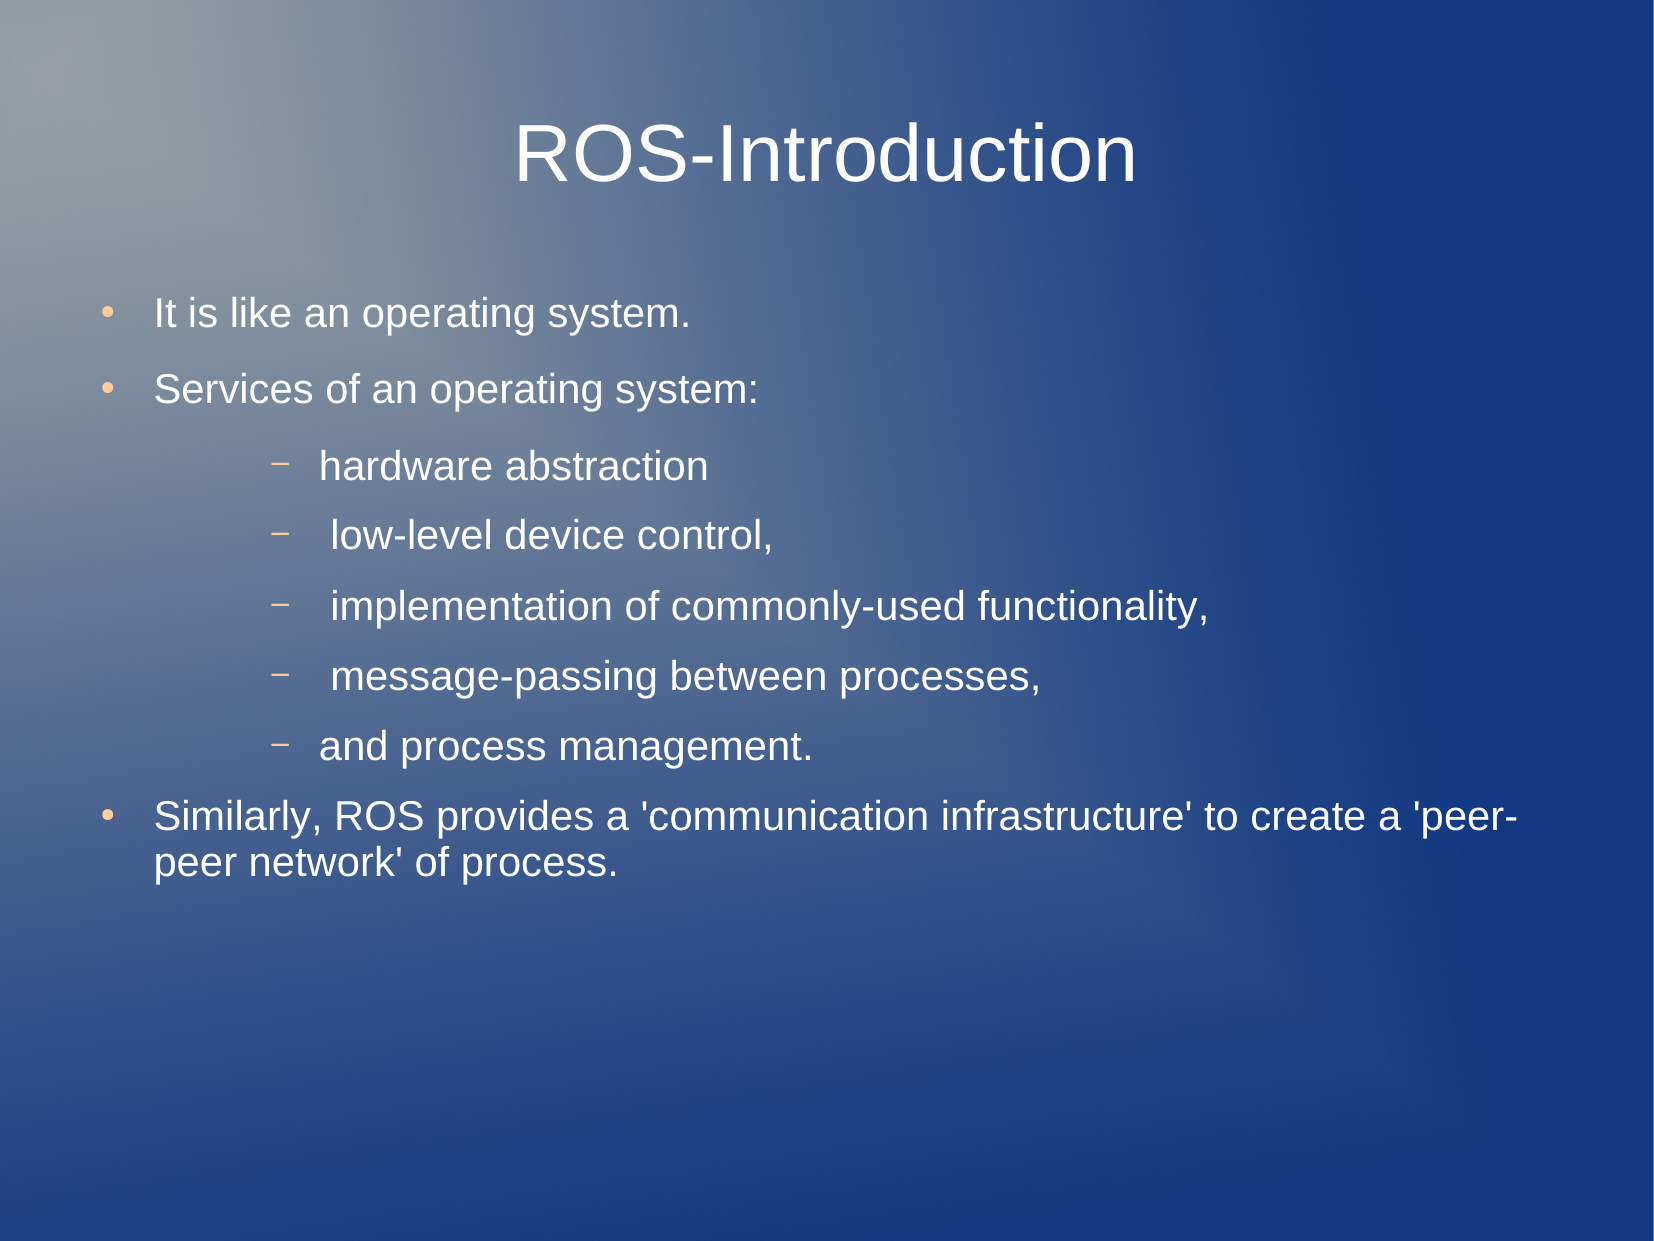

# ROS-Introduction
It is like an operating system.
Services of an operating system:
hardware abstraction
 low-level device control,
 implementation of commonly-used functionality,
 message-passing between processes,
and process management.
Similarly, ROS provides a 'communication infrastructure' to create a 'peer-peer network' of process.